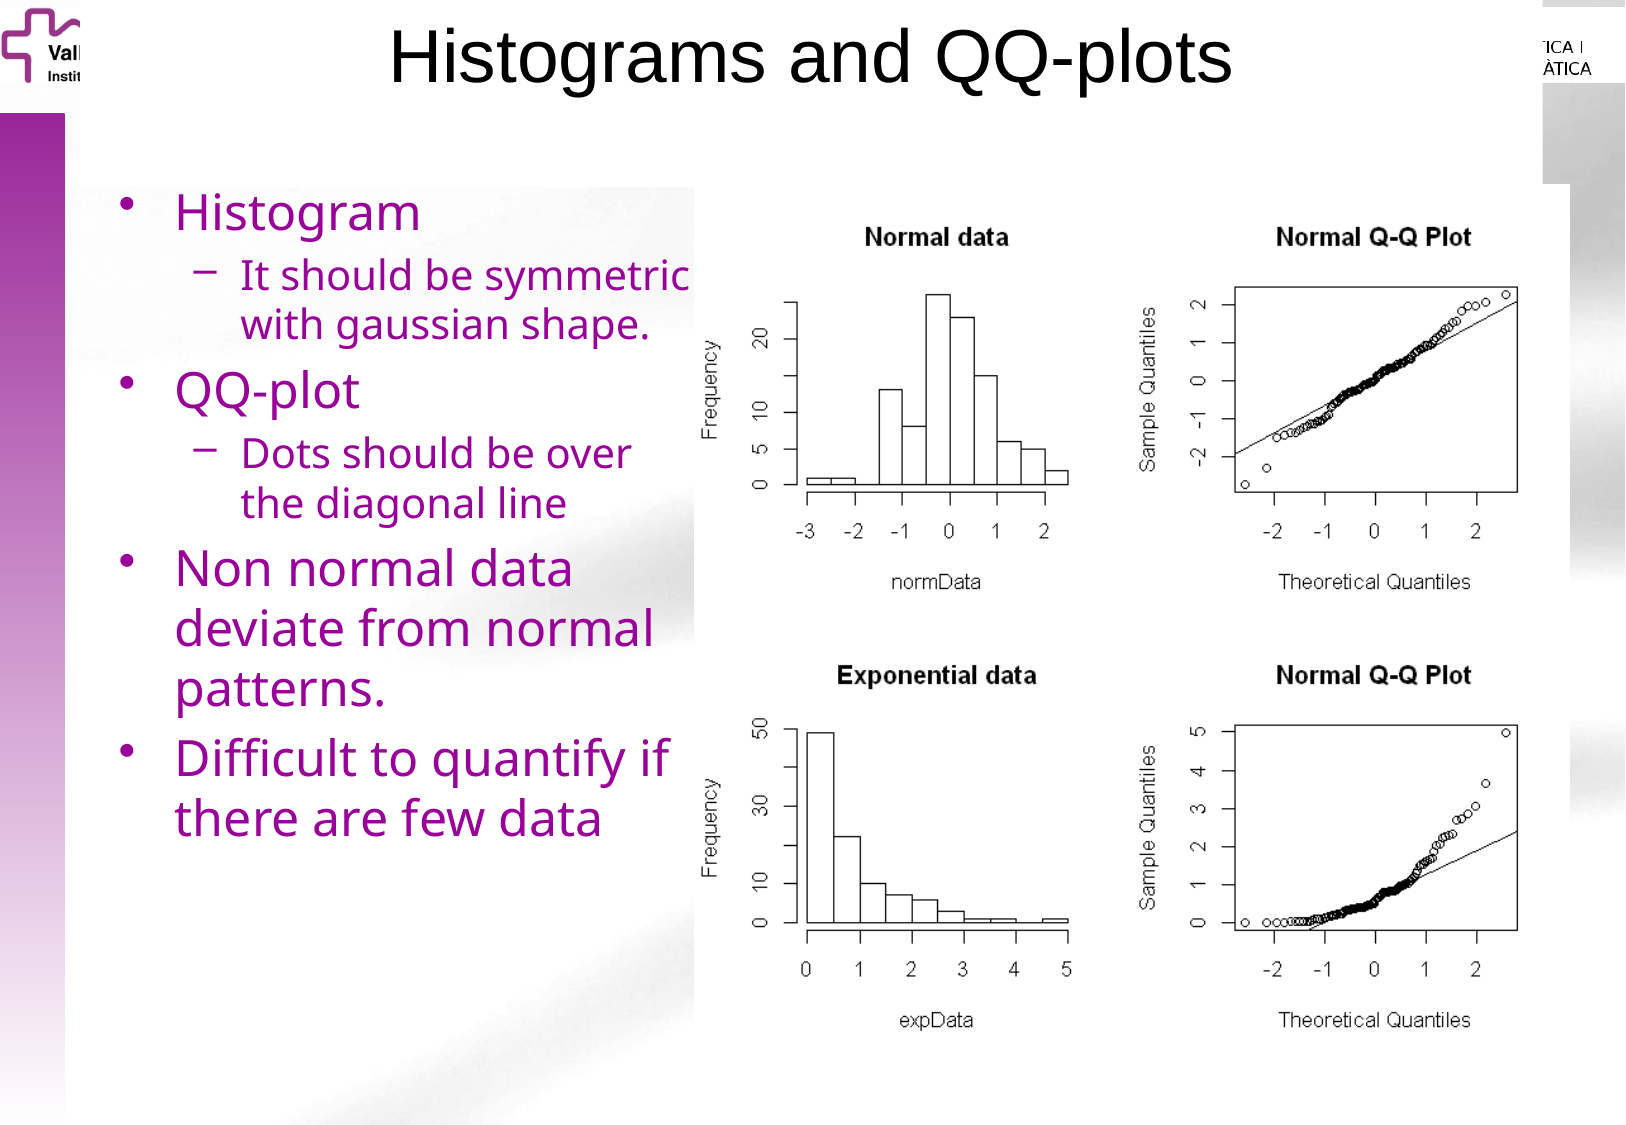

# Histograms and QQ-plots
Histogram
It should be symmetric with gaussian shape.
QQ-plot
Dots should be over the diagonal line
Non normal data deviate from normal patterns.
Difficult to quantify if there are few data